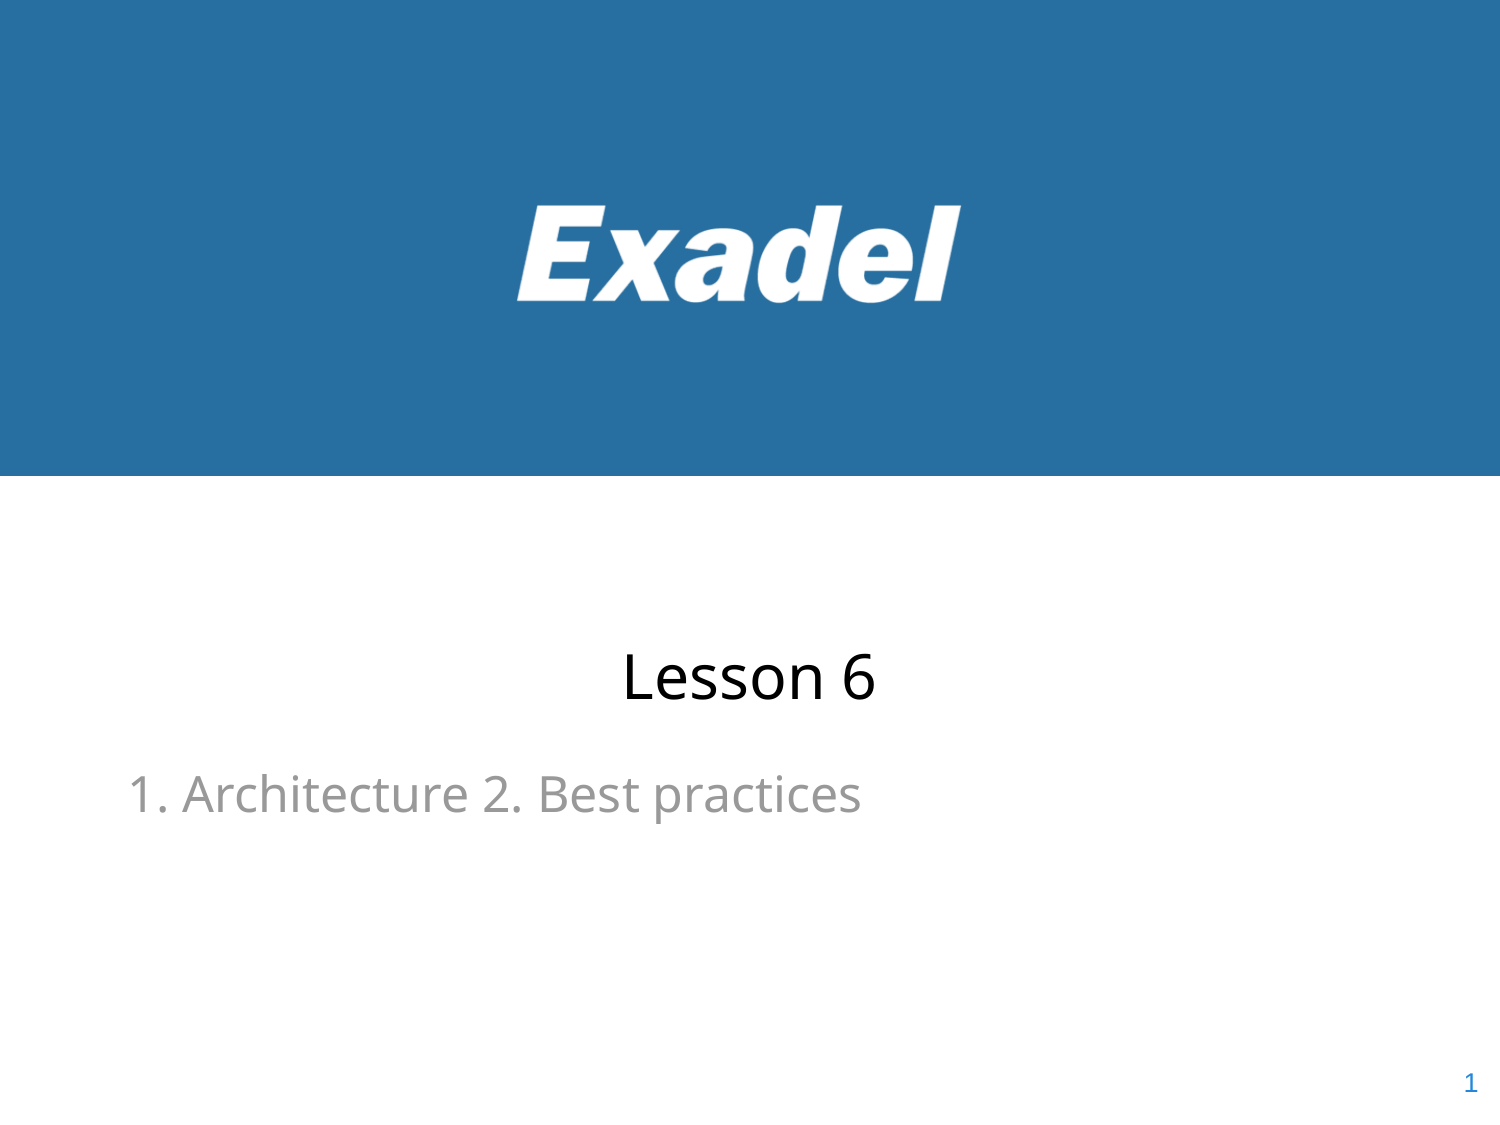

# Lesson 6
1. Architecture 2. Best practices